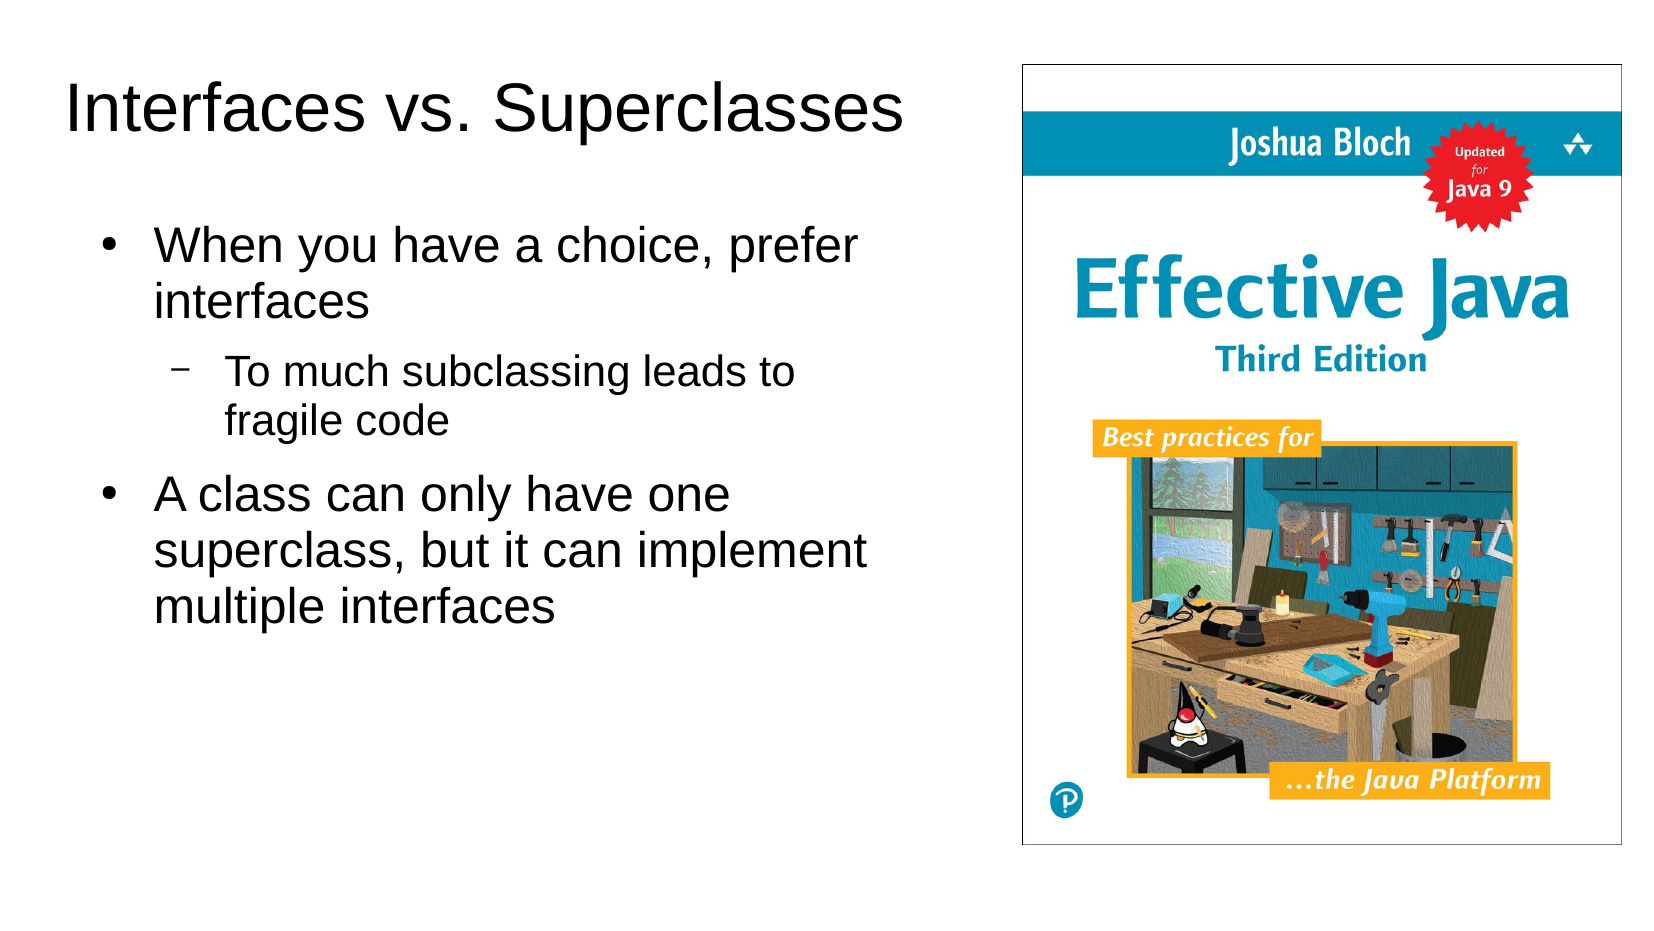

# Interfaces vs. Superclasses
When you have a choice, prefer interfaces
To much subclassing leads to fragile code
A class can only have one superclass, but it can implement multiple interfaces